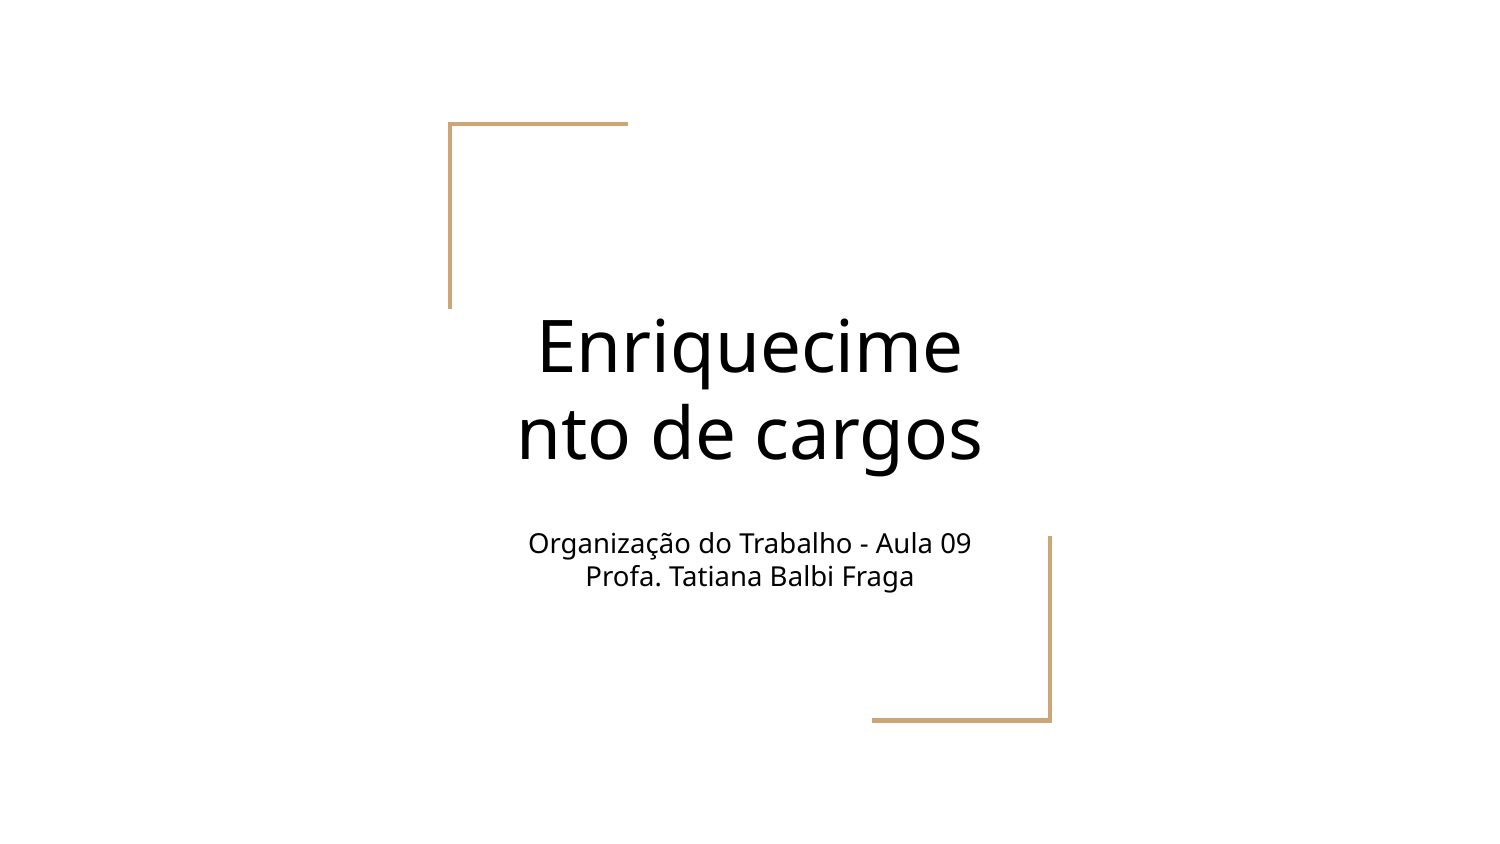

# Enriquecimento de cargos
Organização do Trabalho - Aula 09
Profa. Tatiana Balbi Fraga